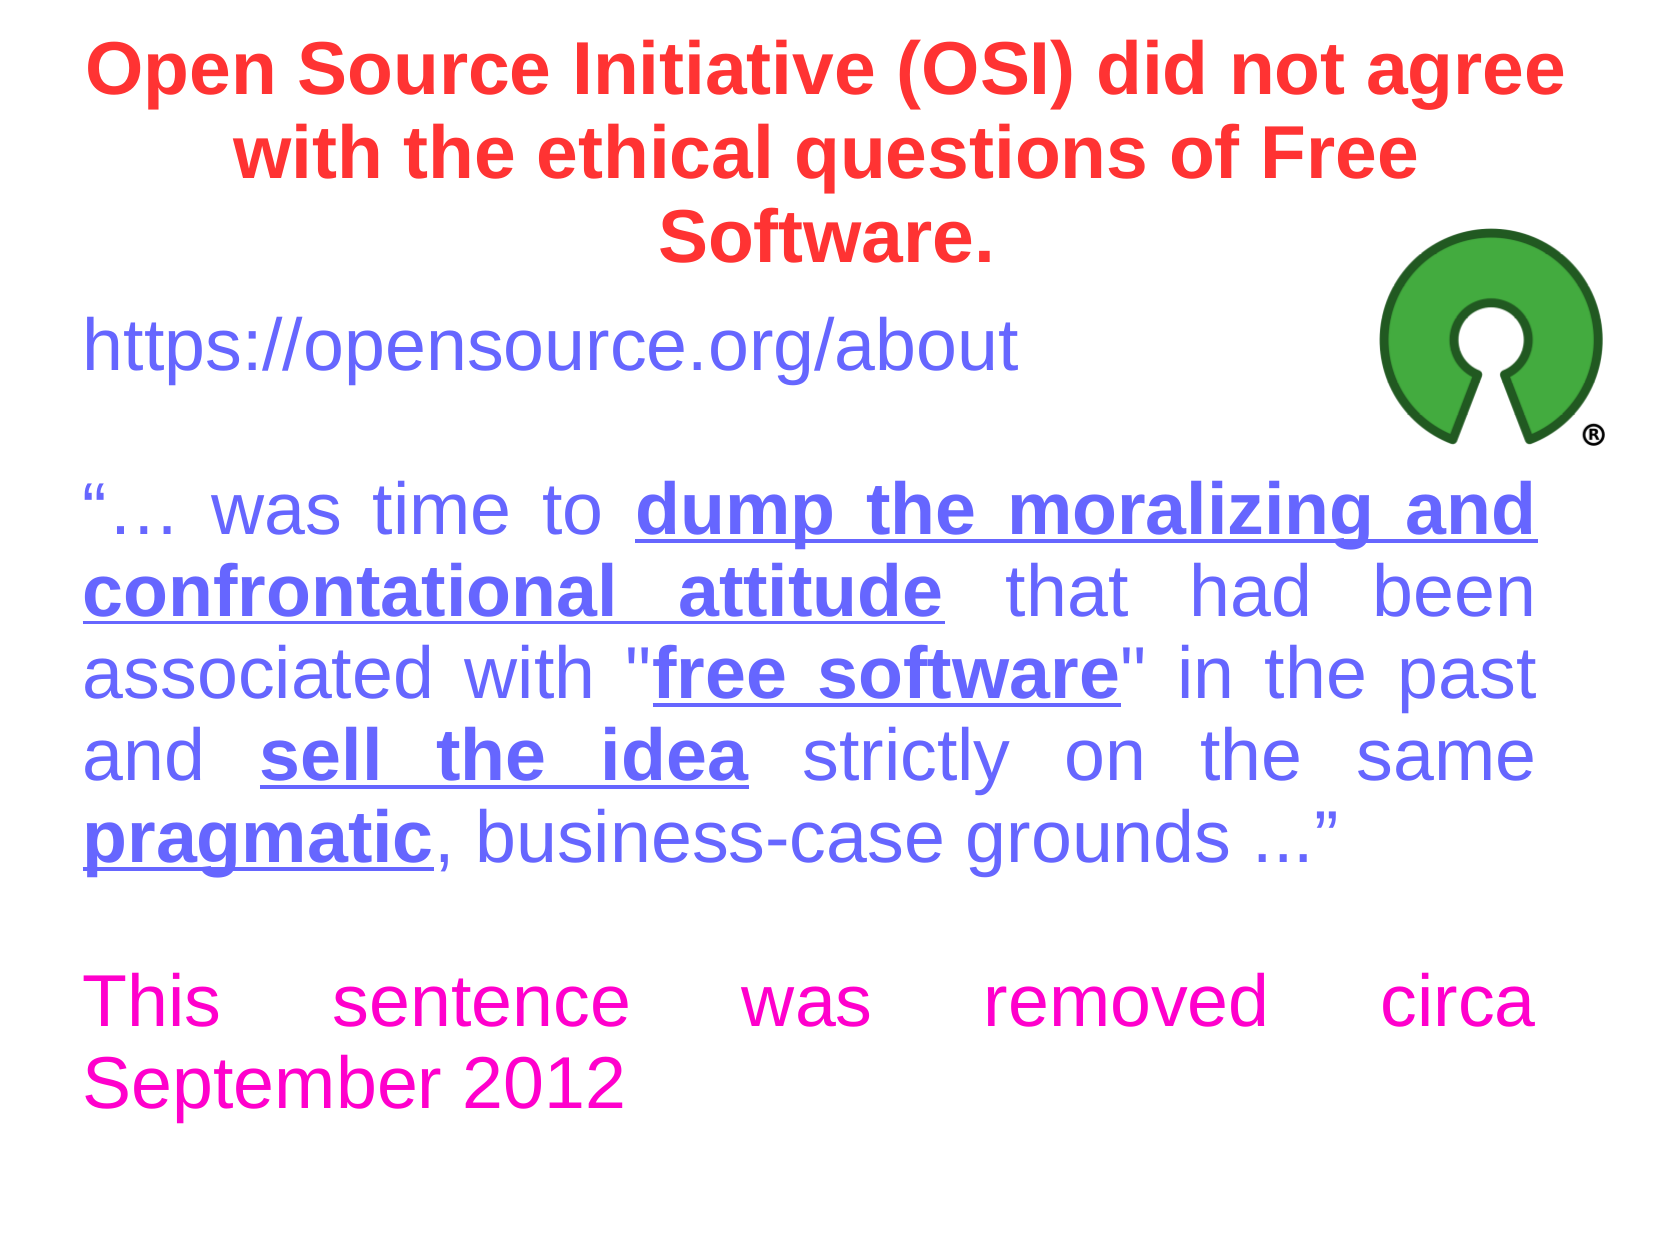

# Open Source Initiative (OSI) did not agree with the ethical questions of Free Software.
https://opensource.org/about
“… was time to dump the moralizing and confrontational attitude that had been associated with "free software" in the past and sell the idea strictly on the same pragmatic, business-case grounds ...”
This sentence was removed circa September 2012